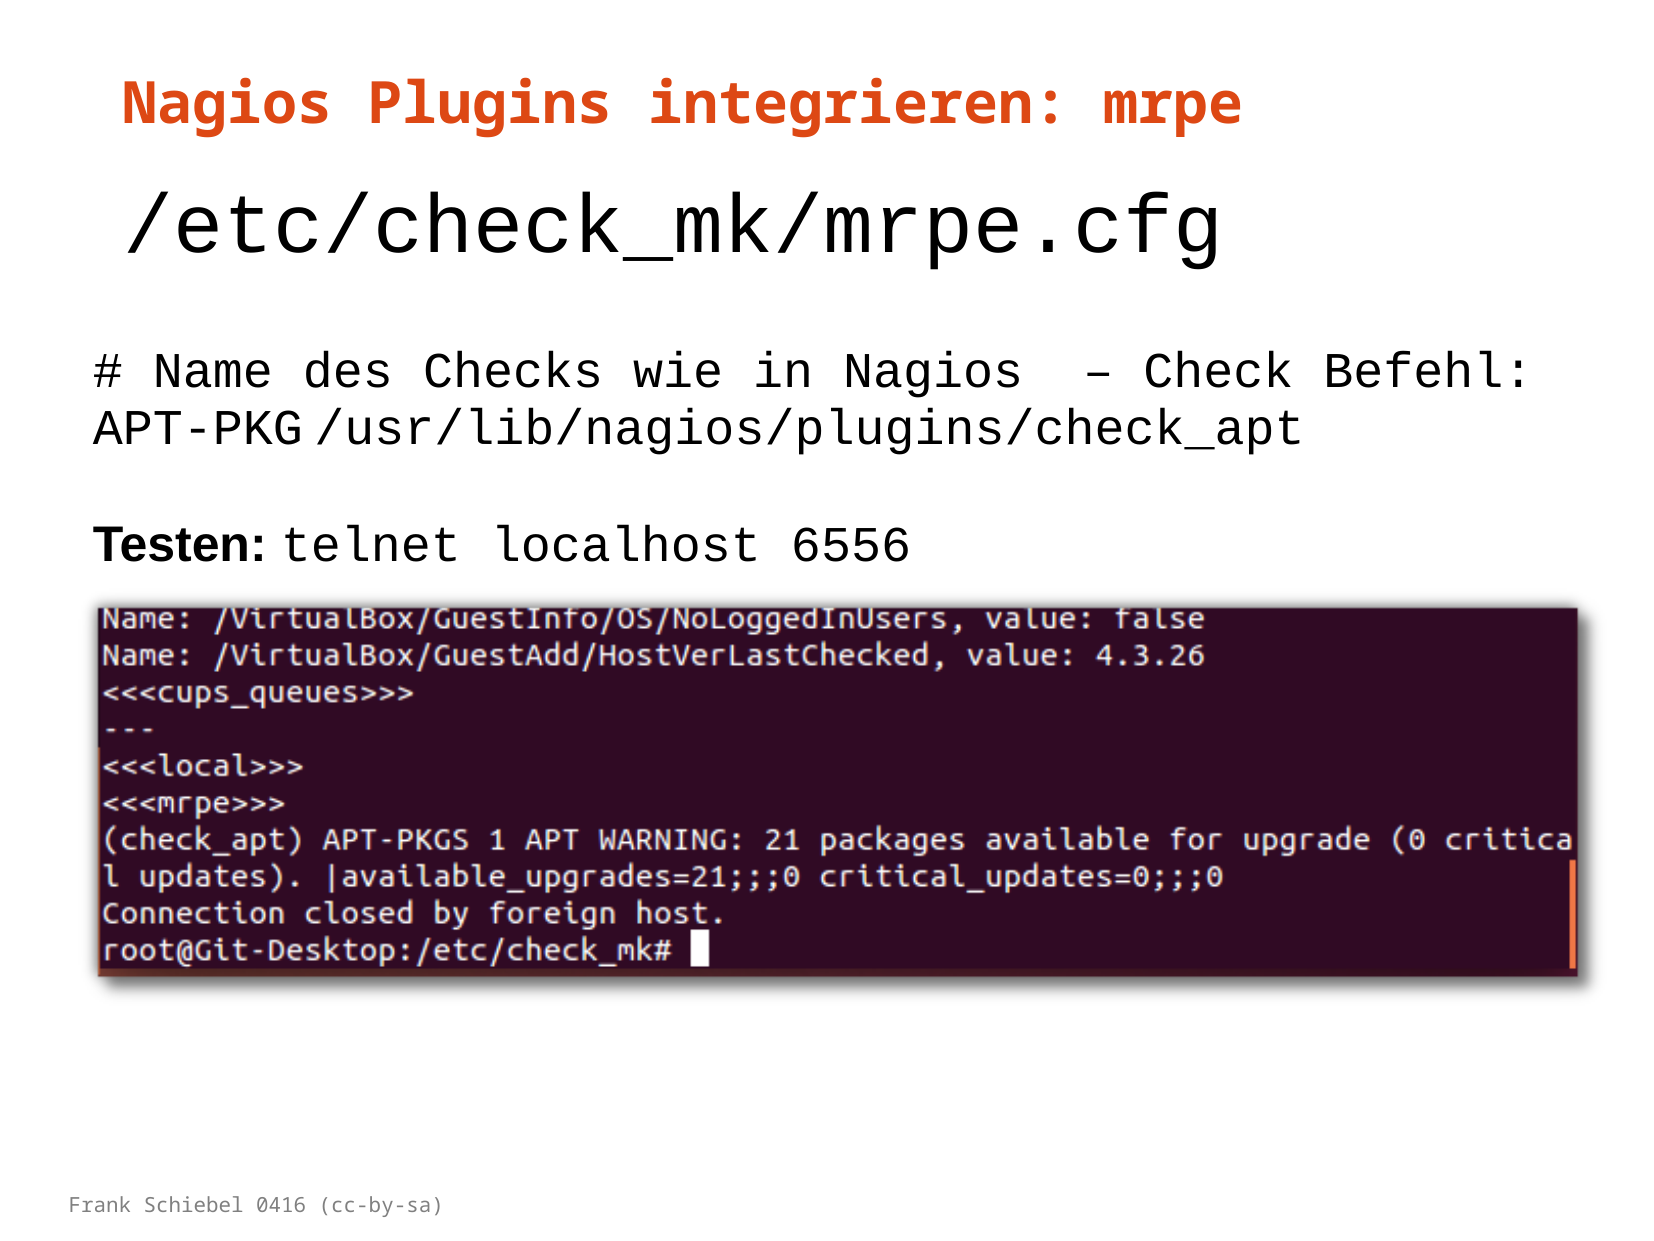

Nagios Plugins integrieren: mrpe
/etc/check_mk/mrpe.cfg
# Name des Checks wie in Nagios – Check Befehl:
APT-PKG	/usr/lib/nagios/plugins/check_apt
Testen: telnet localhost 6556